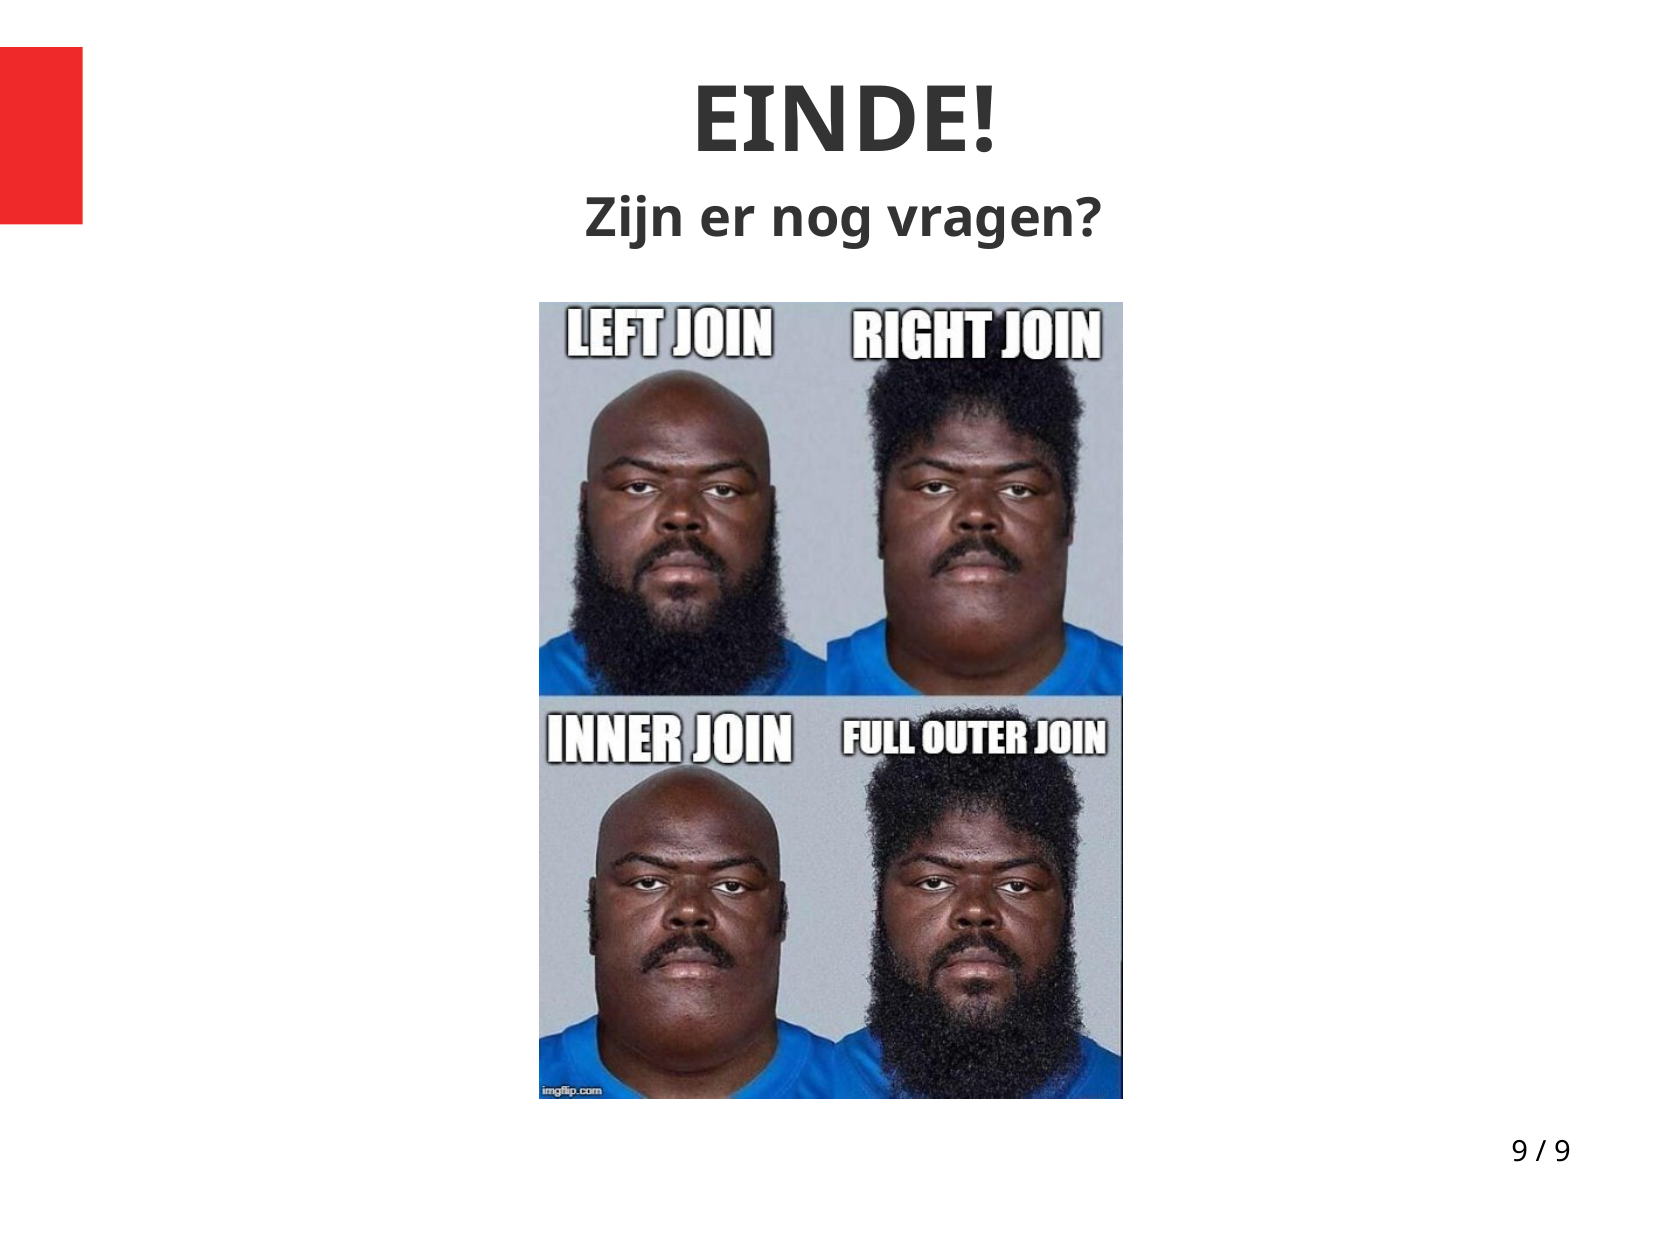

# EINDE! Zijn er nog vragen?
9